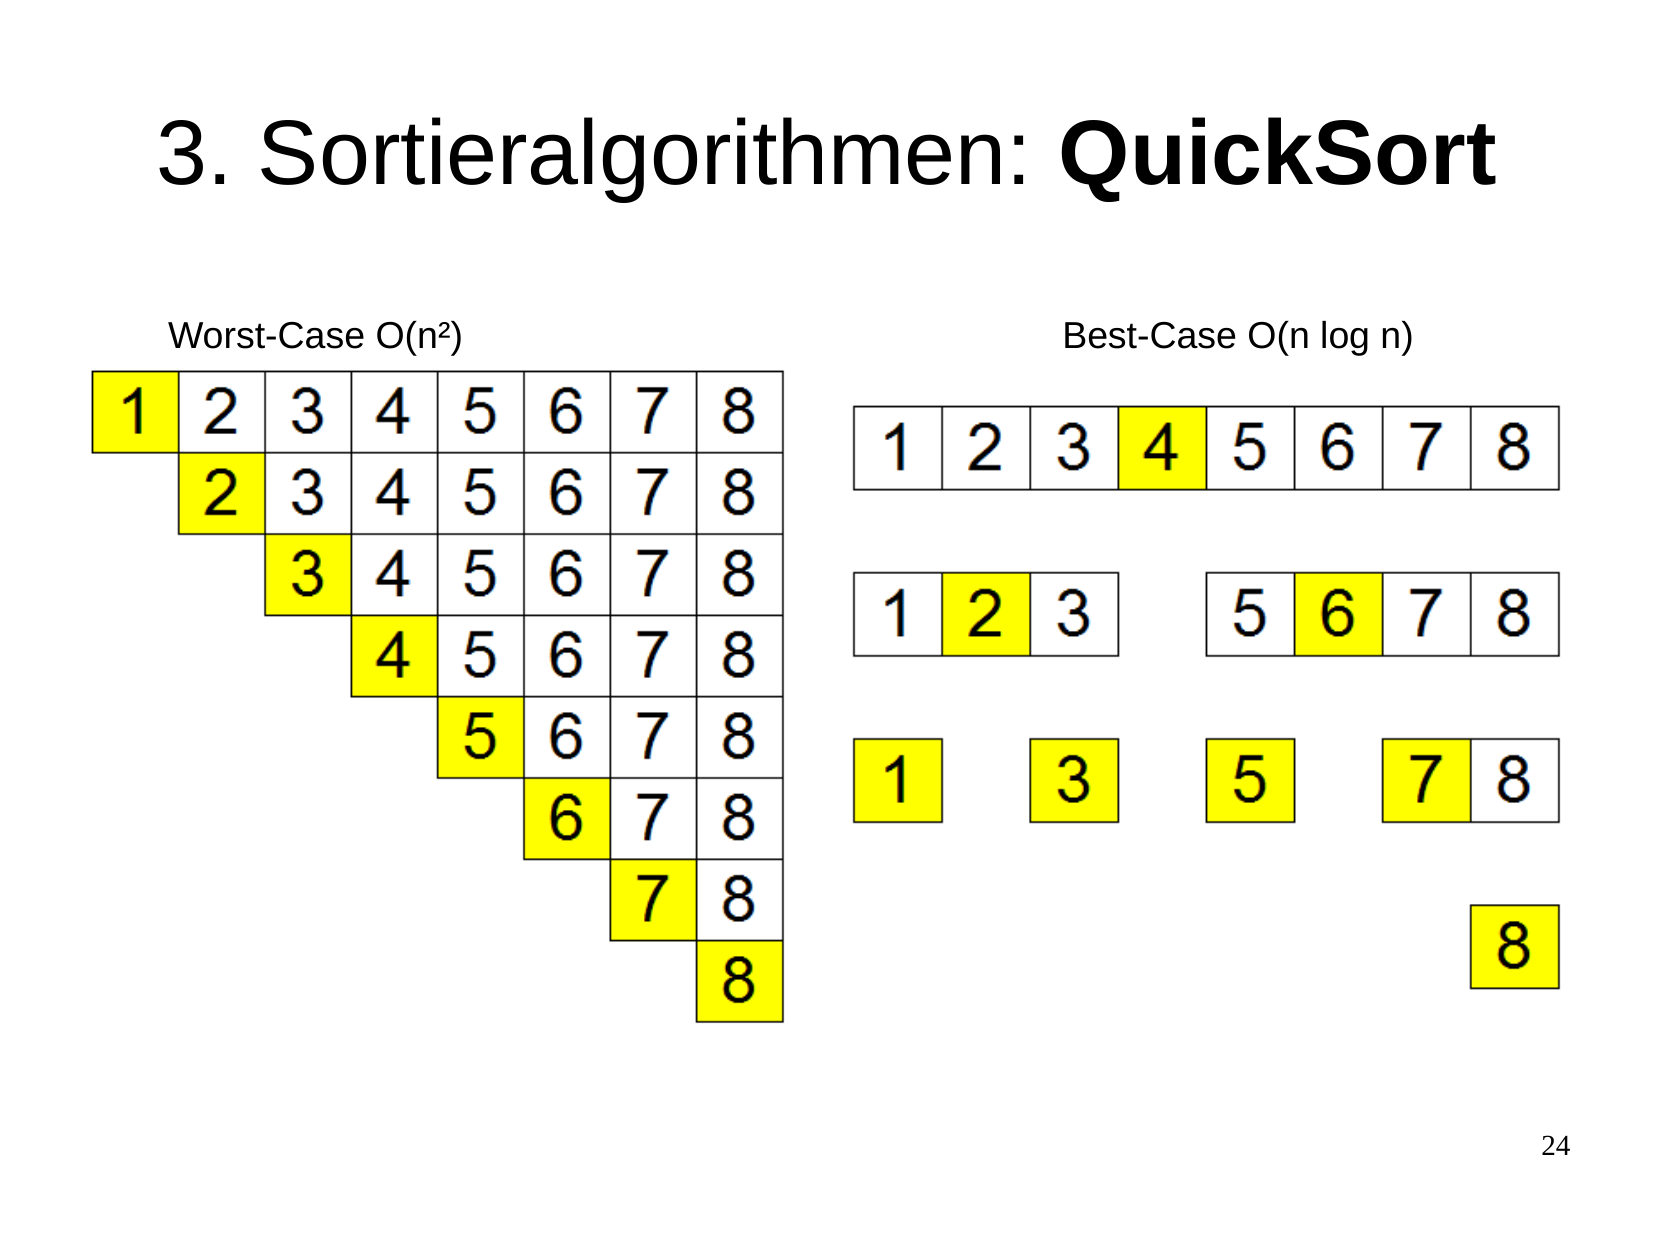

# 3. Sortieralgorithmen: QuickSort
Worst-Case O(n²)
Best-Case O(n log n)
24